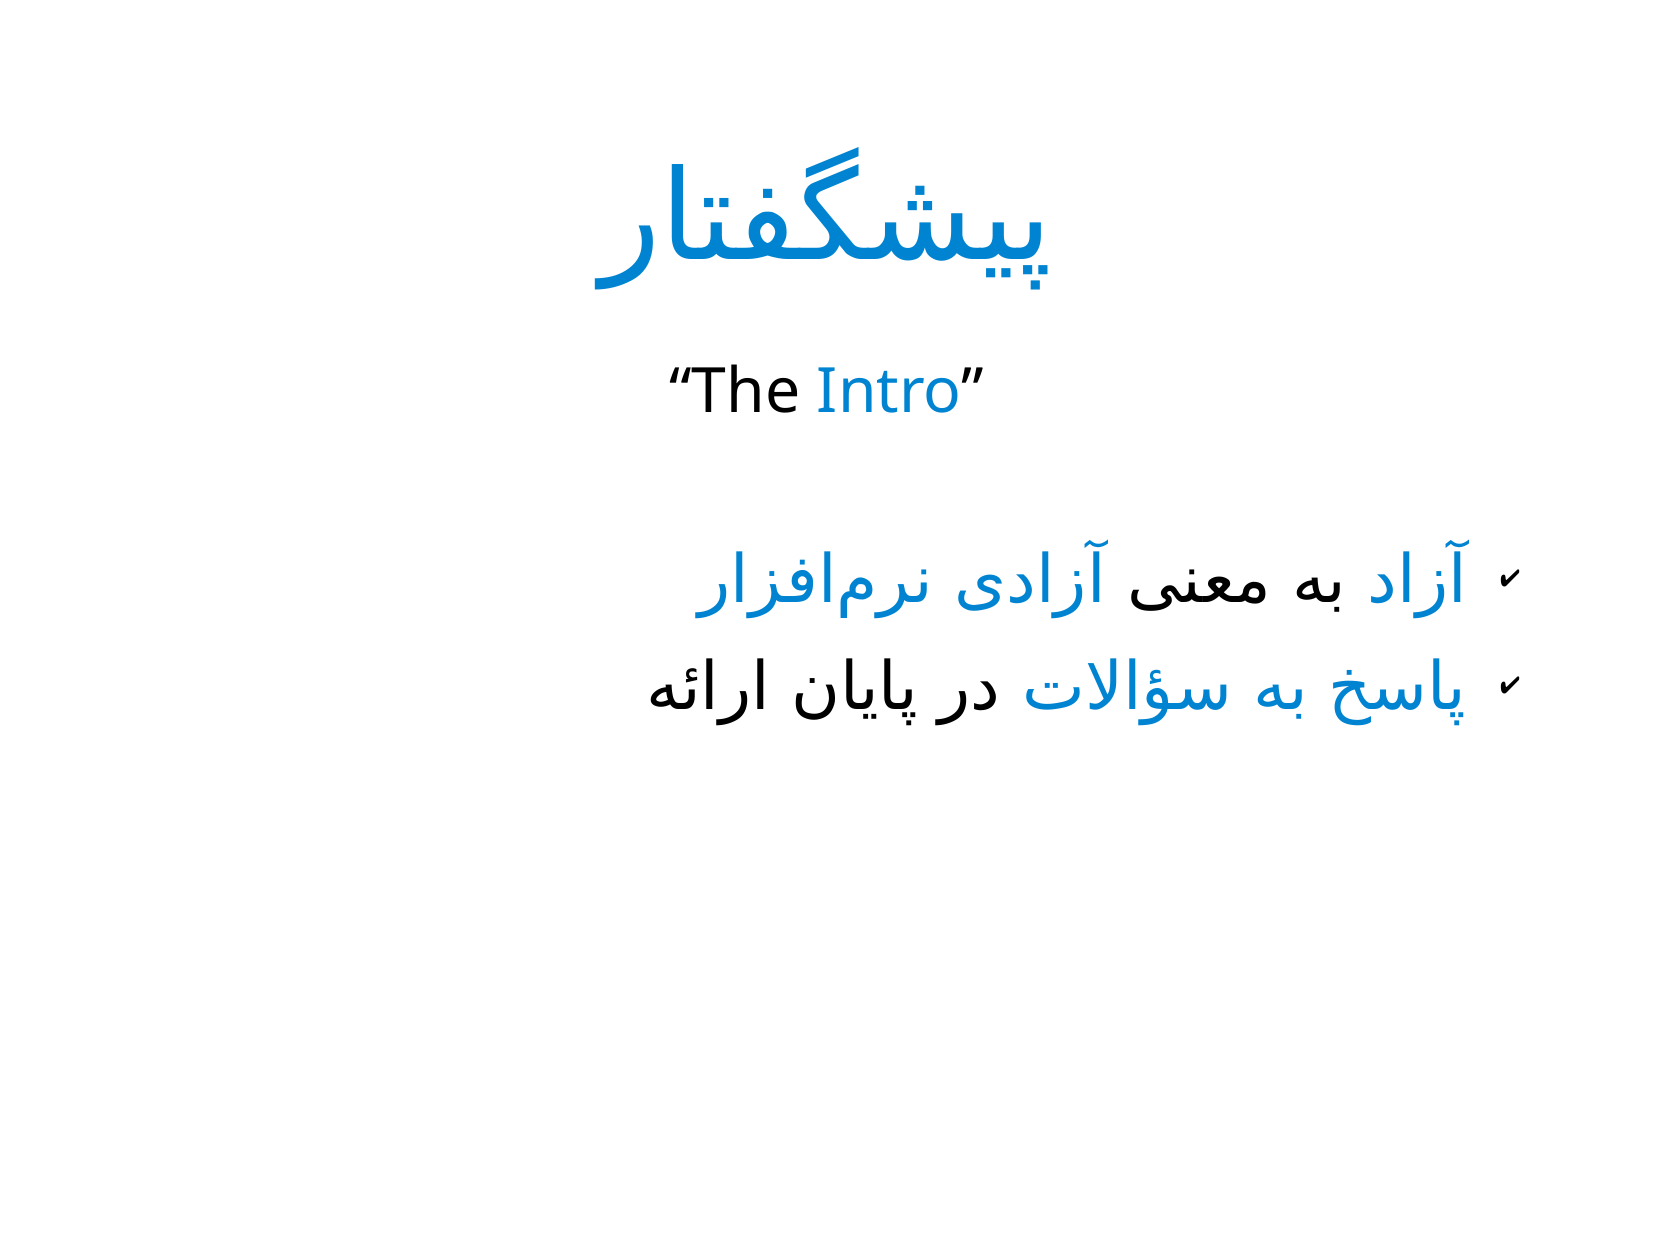

# پیشگفتار
“The Intro”
آزاد به معنی آزادی نرم‌افزار
پاسخ به سؤالات در پایان ارائه